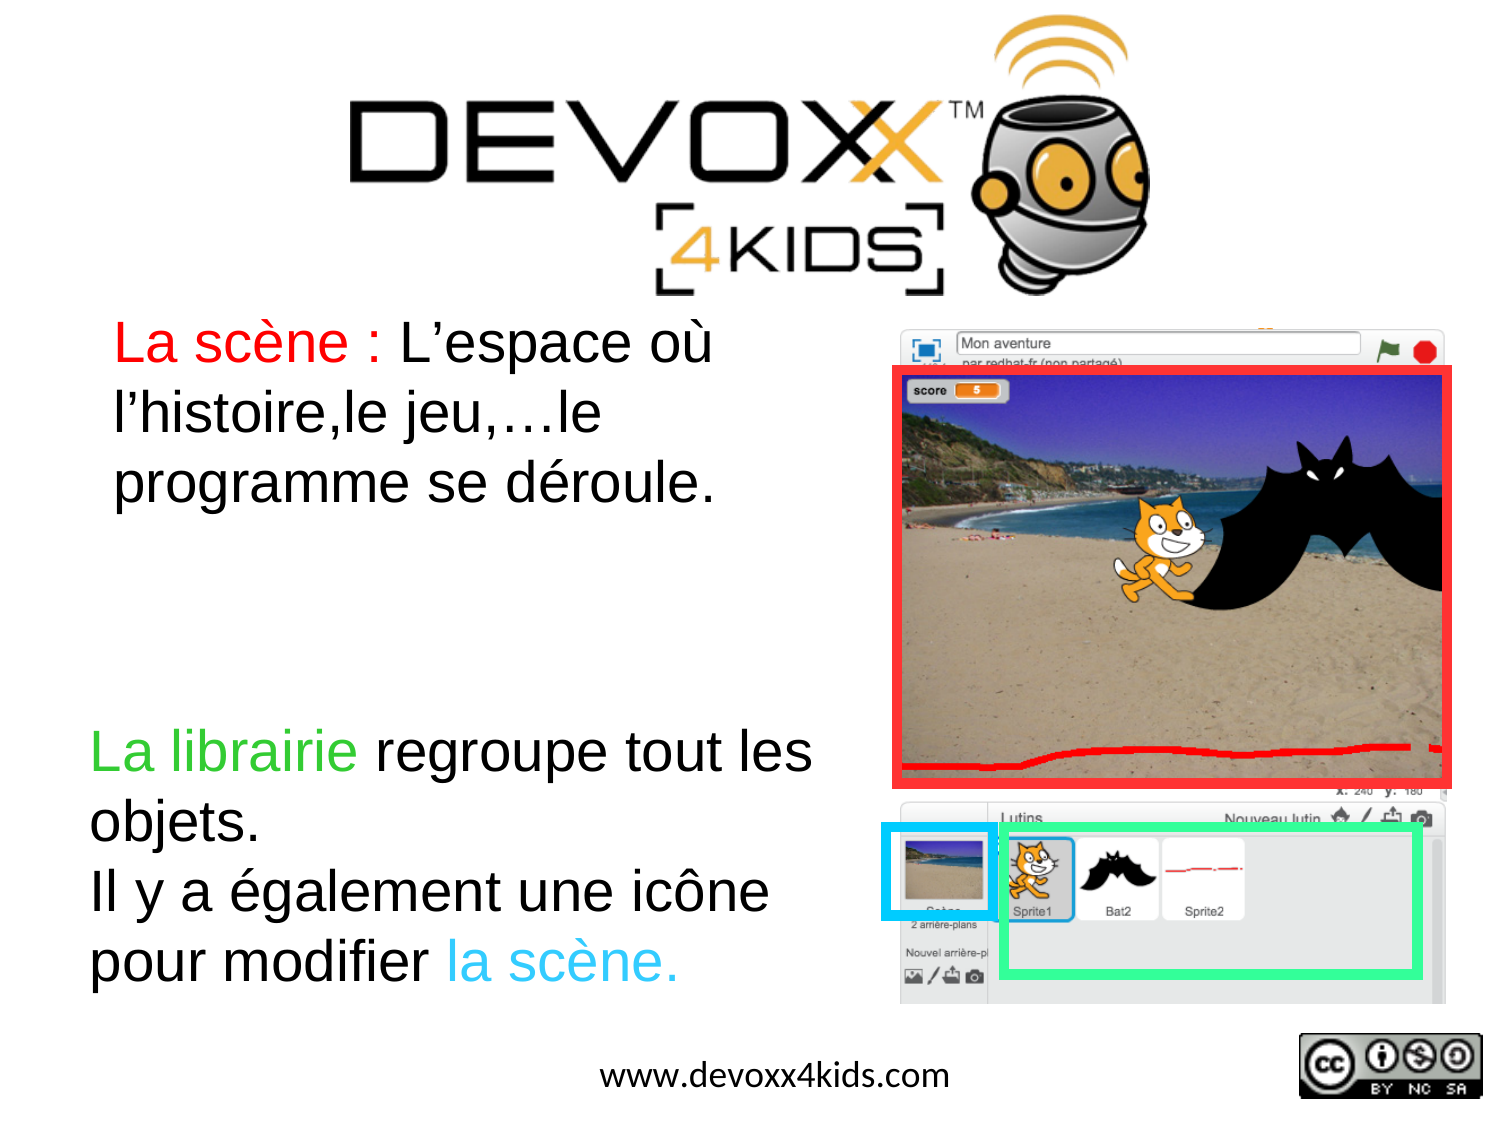

La scène : L’espace où l’histoire,le jeu,…le programme se déroule.
La librairie regroupe tout les objets.
Il y a également une icône pour modifier la scène.